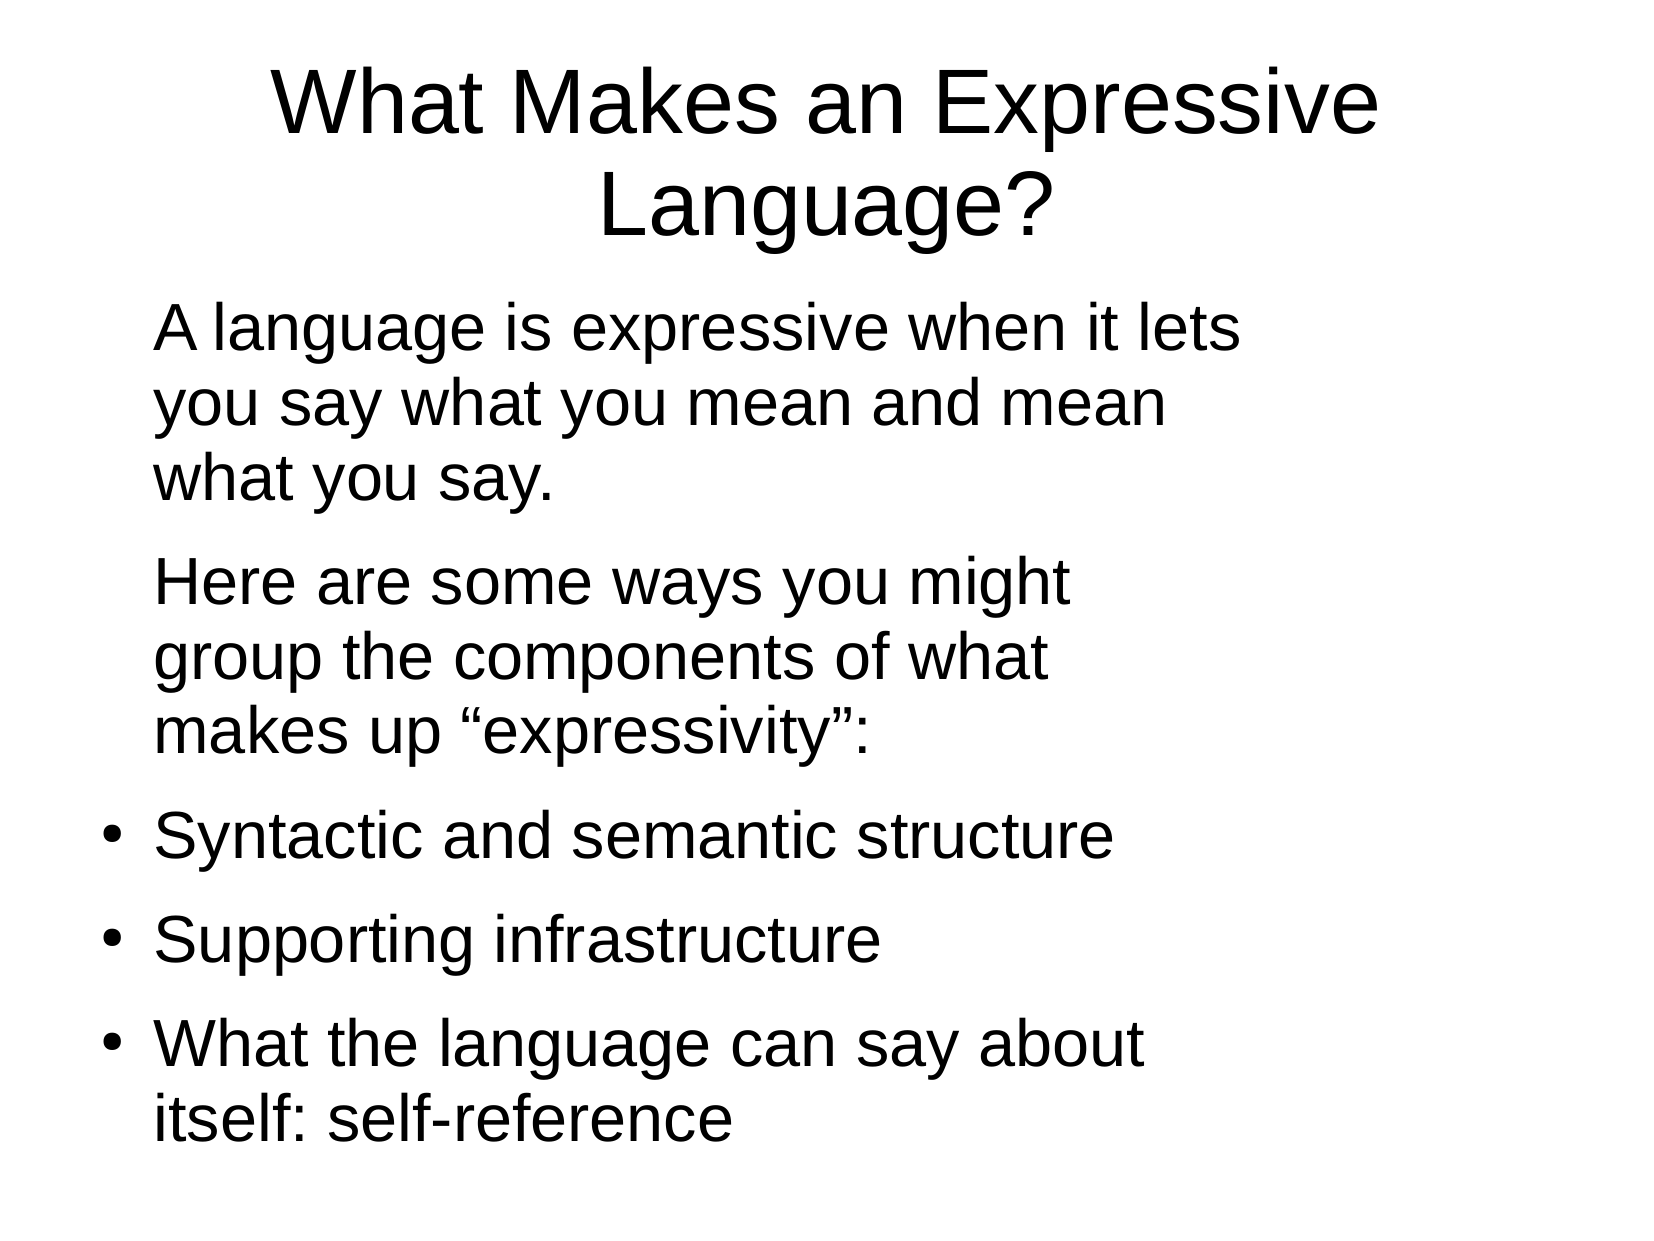

# What Makes an Expressive Language?
A language is expressive when it lets you say what you mean and mean what you say.
Here are some ways you might group the components of what makes up “expressivity”:
Syntactic and semantic structure
Supporting infrastructure
What the language can say about itself: self-reference